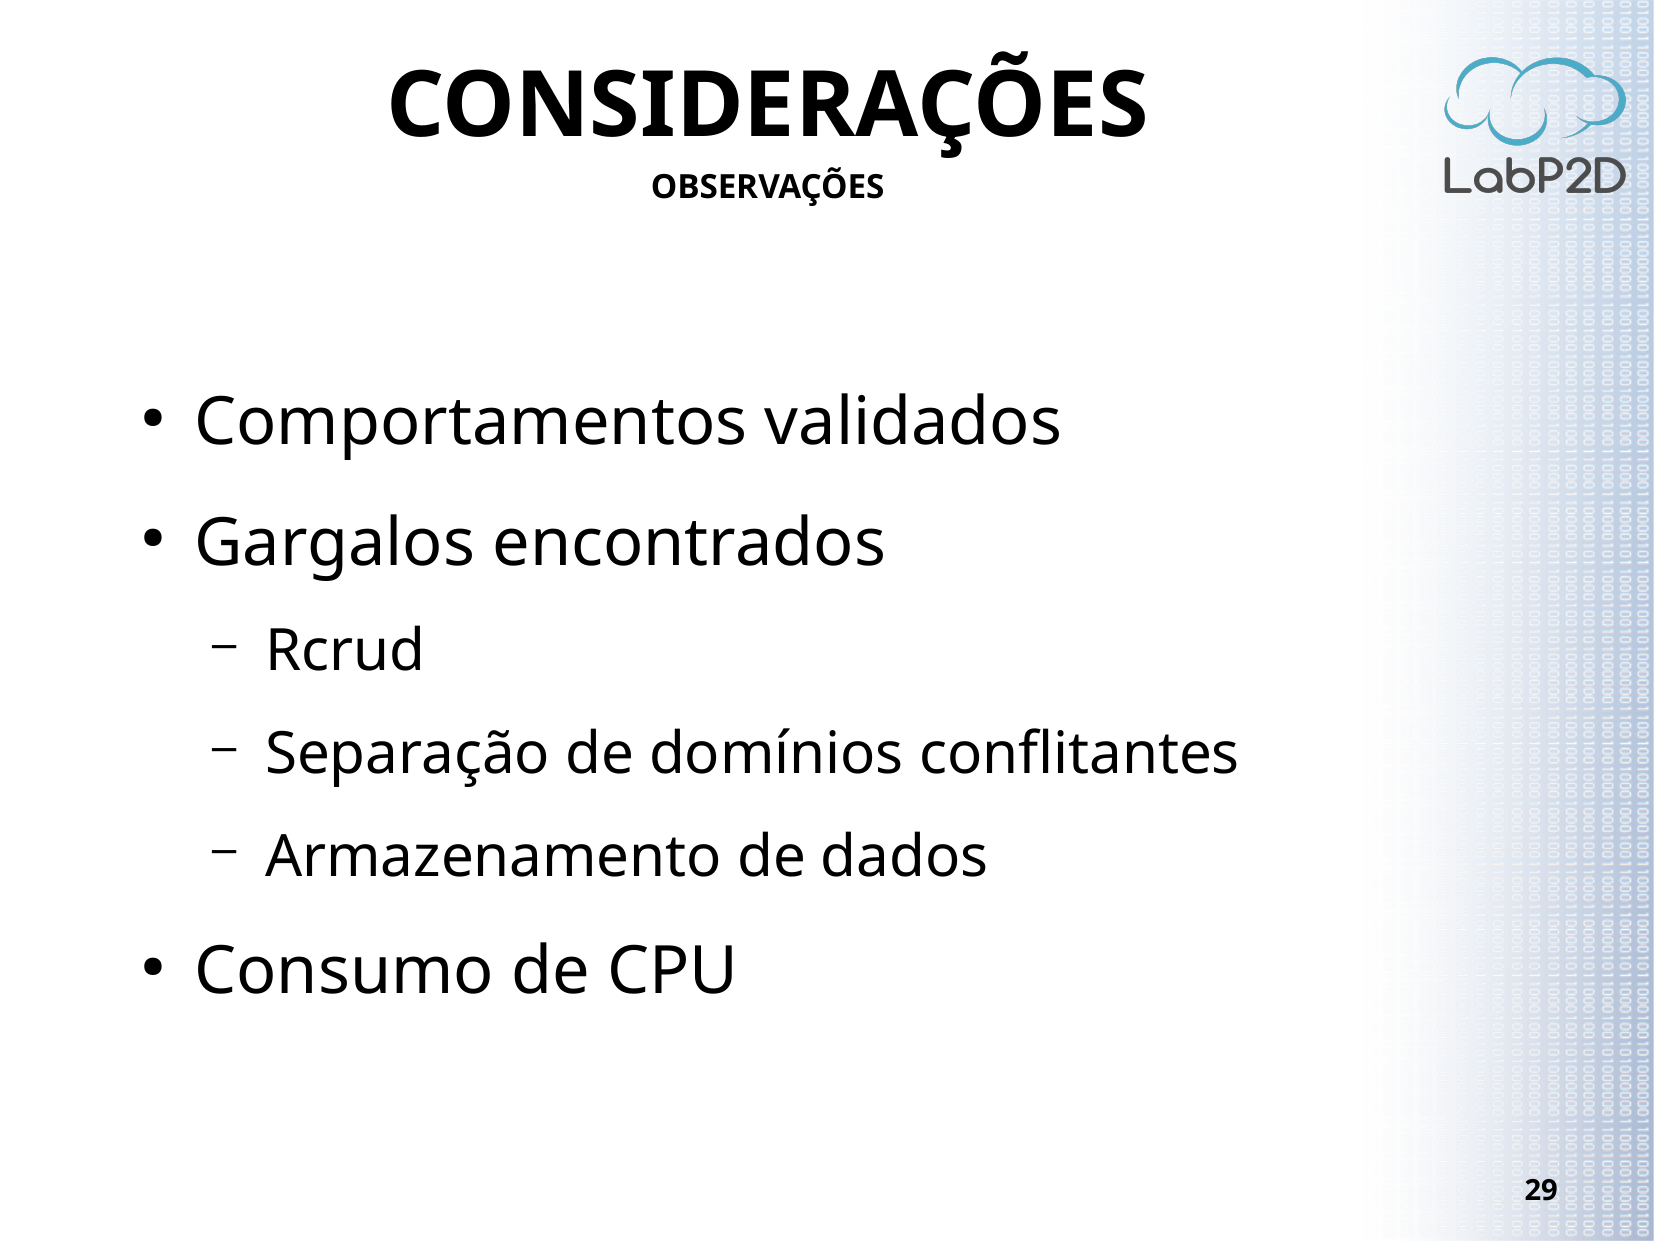

# CONSIDERAÇÕES OBSERVAÇÕES
Comportamentos validados
Gargalos encontrados
Rcrud
Separação de domínios conflitantes
Armazenamento de dados
Consumo de CPU
29